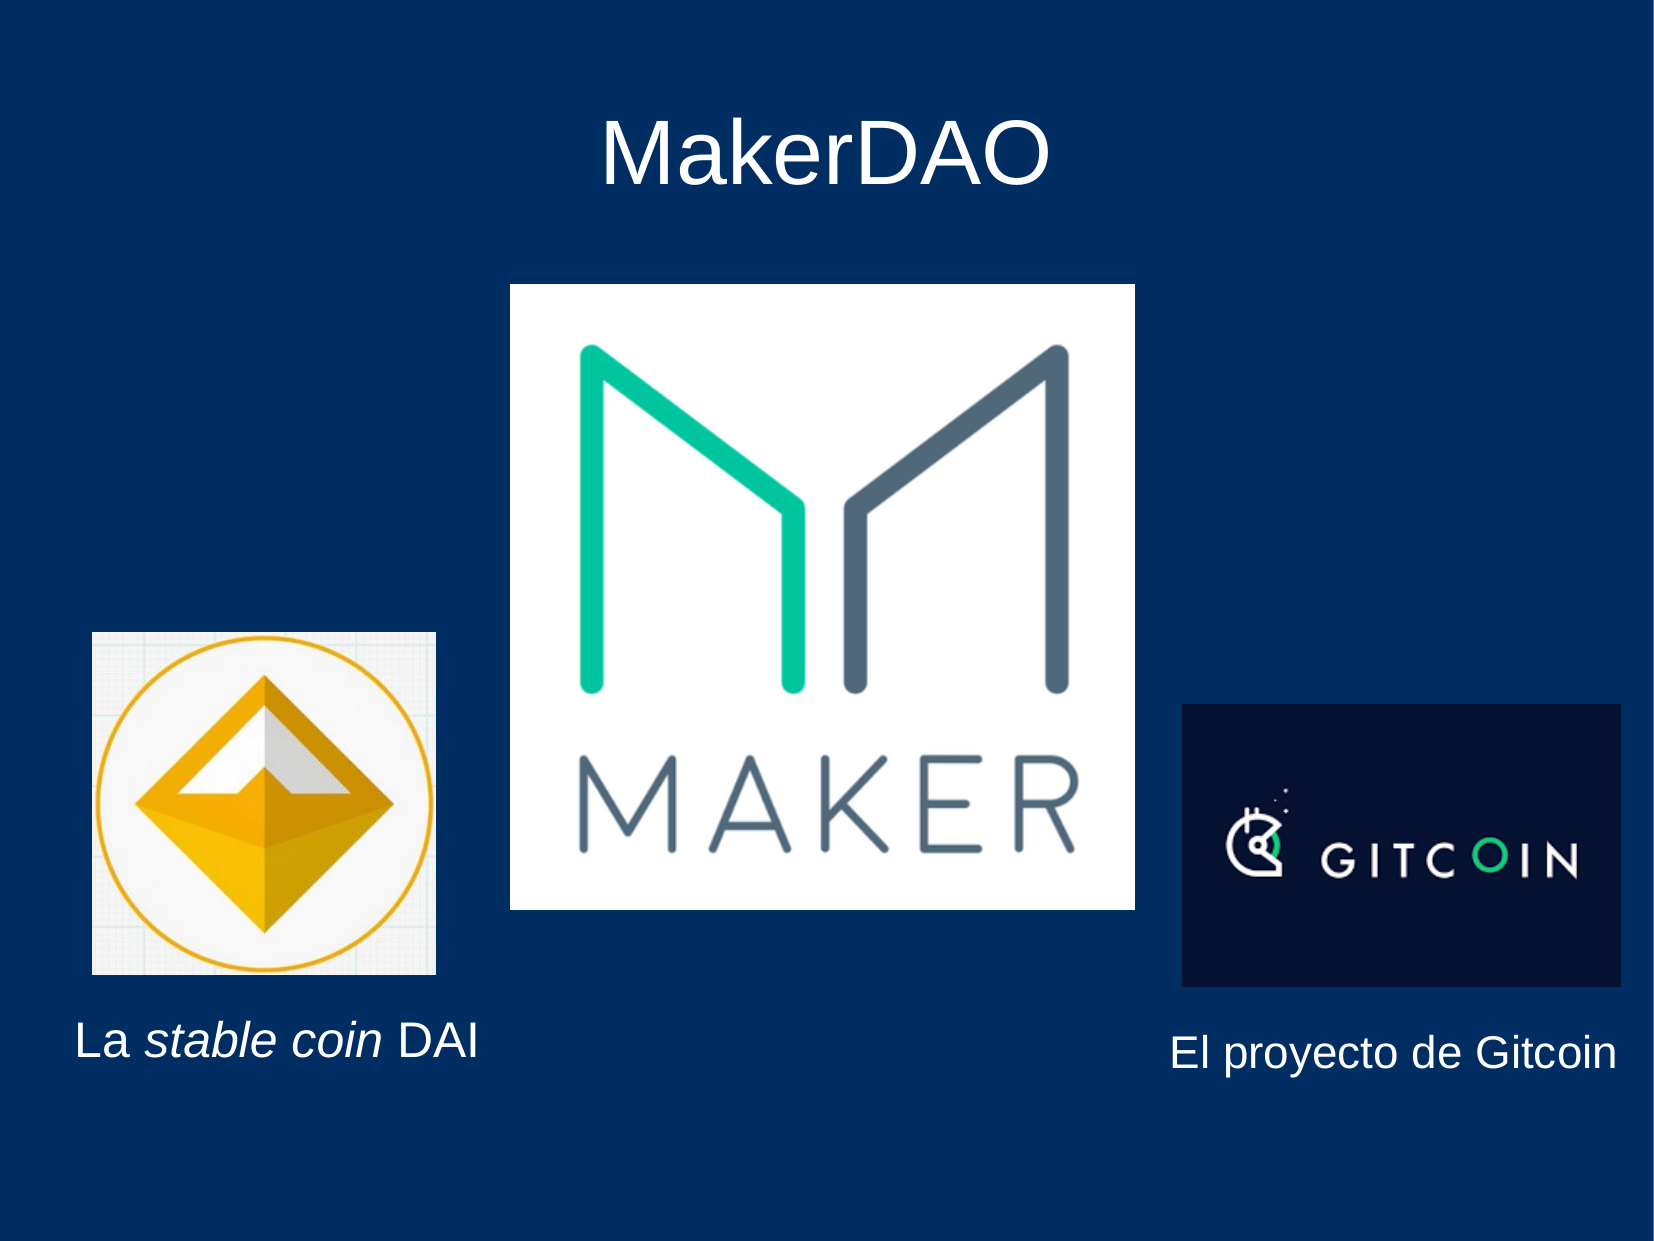

# MakerDAO
La stable coin DAI
El proyecto de Gitcoin